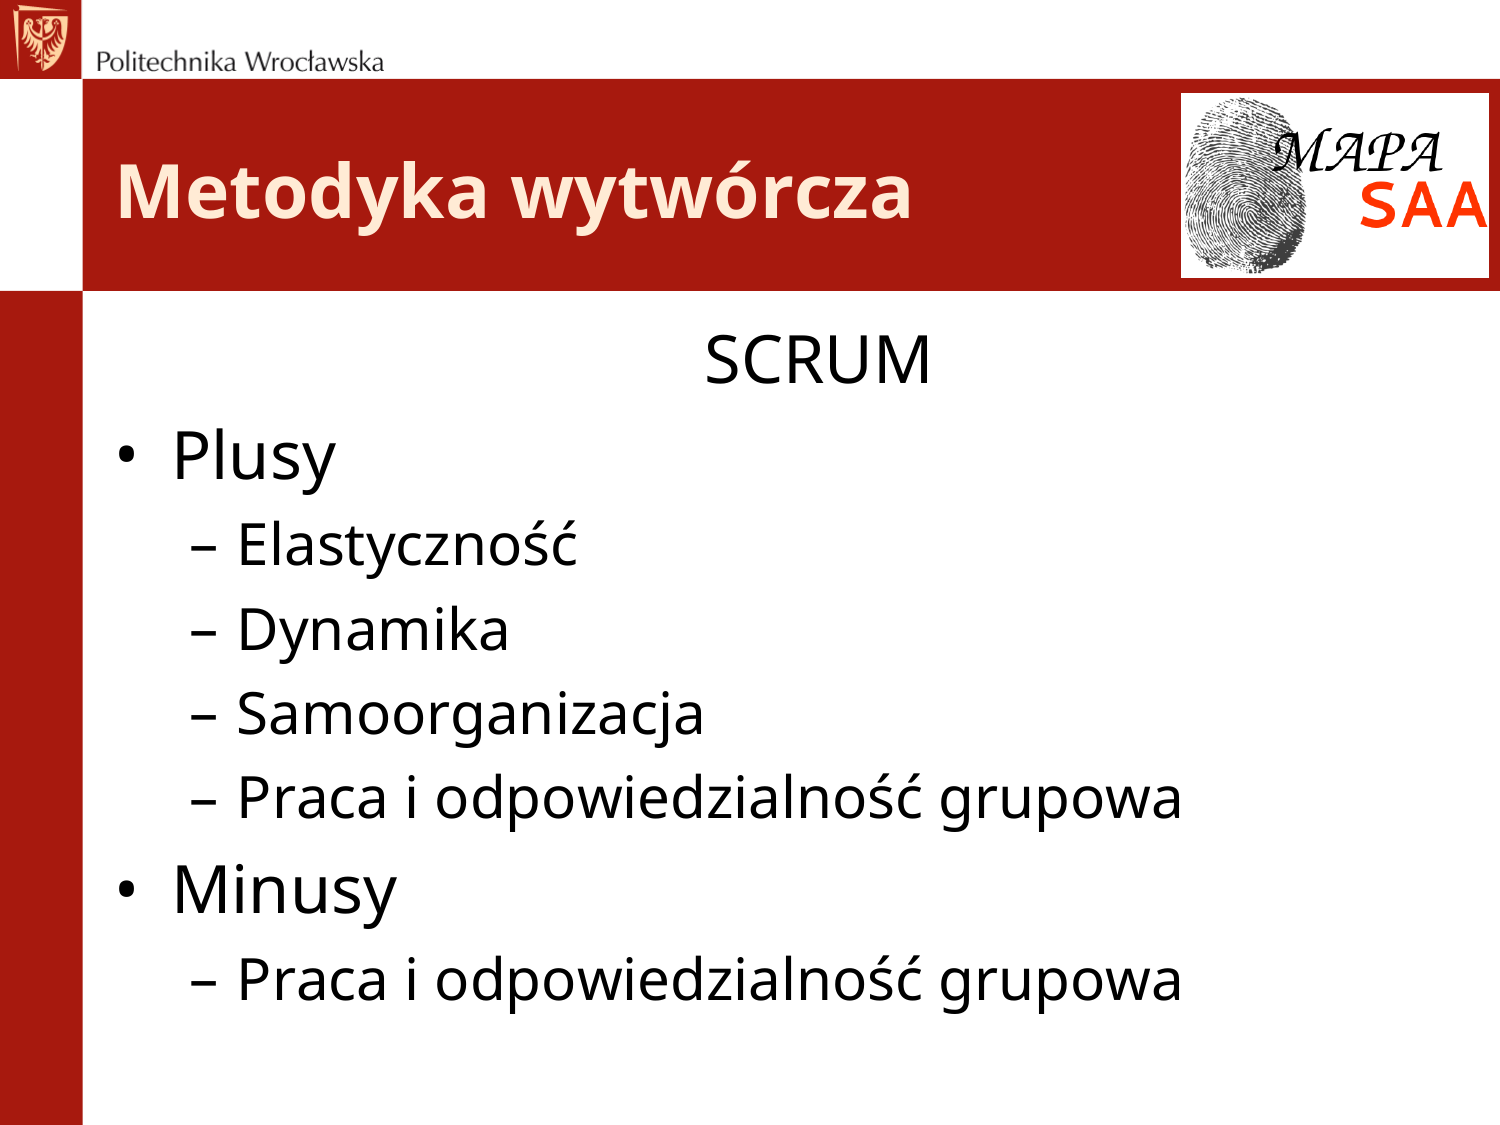

# Metodyka wytwórcza
SCRUM
Plusy
Elastyczność
Dynamika
Samoorganizacja
Praca i odpowiedzialność grupowa
Minusy
Praca i odpowiedzialność grupowa